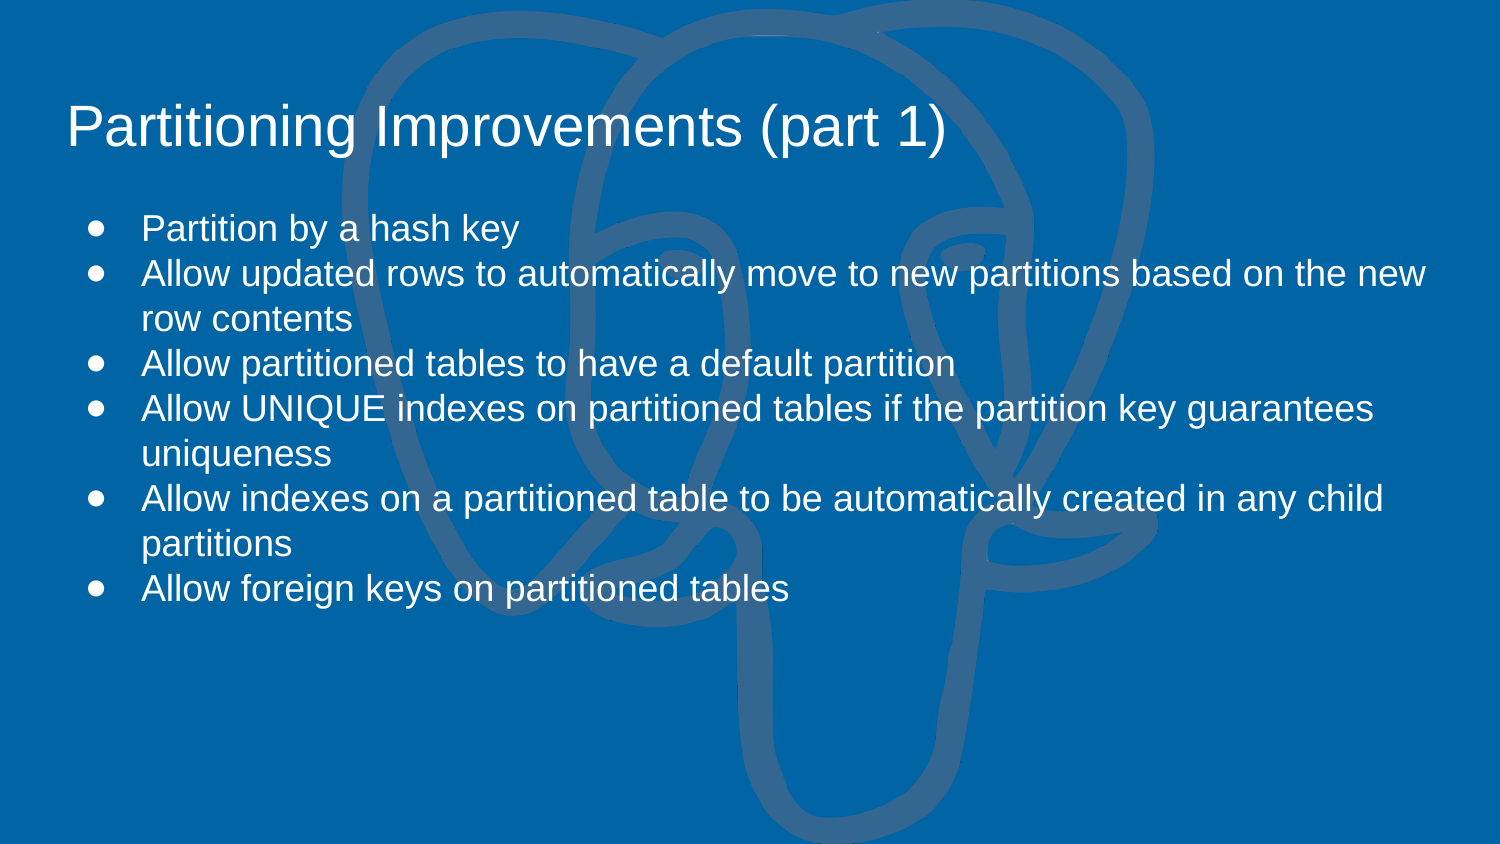

# Partitioning Improvements (part 1)
Partition by a hash key
Allow updated rows to automatically move to new partitions based on the new row contents
Allow partitioned tables to have a default partition
Allow UNIQUE indexes on partitioned tables if the partition key guarantees uniqueness
Allow indexes on a partitioned table to be automatically created in any child partitions
Allow foreign keys on partitioned tables